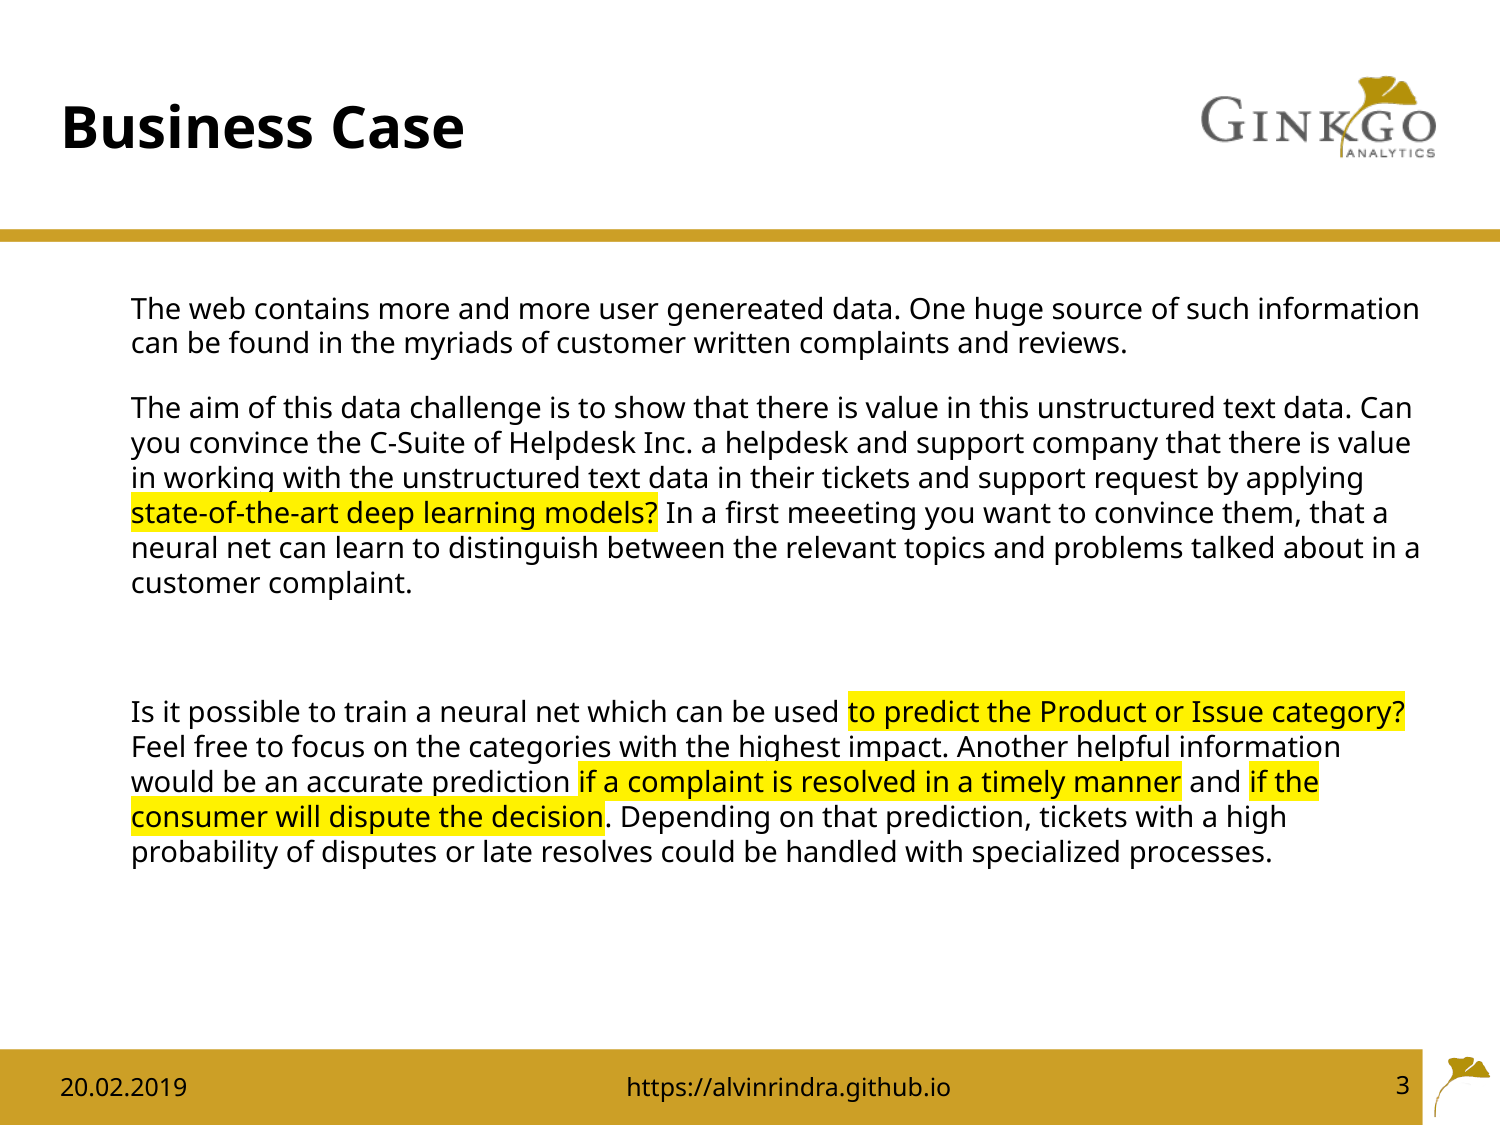

Business Case
# The web contains more and more user genereated data. One huge source of such information can be found in the myriads of customer written complaints and reviews.
The aim of this data challenge is to show that there is value in this unstructured text data. Can you convince the C-Suite of Helpdesk Inc. a helpdesk and support company that there is value in working with the unstructured text data in their tickets and support request by applying state-of-the-art deep learning models? In a first meeeting you want to convince them, that a neural net can learn to distinguish between the relevant topics and problems talked about in a customer complaint.
Is it possible to train a neural net which can be used to predict the Product or Issue category? Feel free to focus on the categories with the highest impact. Another helpful information would be an accurate prediction if a complaint is resolved in a timely manner and if the consumer will dispute the decision. Depending on that prediction, tickets with a high probability of disputes or late resolves could be handled with specialized processes.
					https://alvinrindra.github.io
20.02.2019